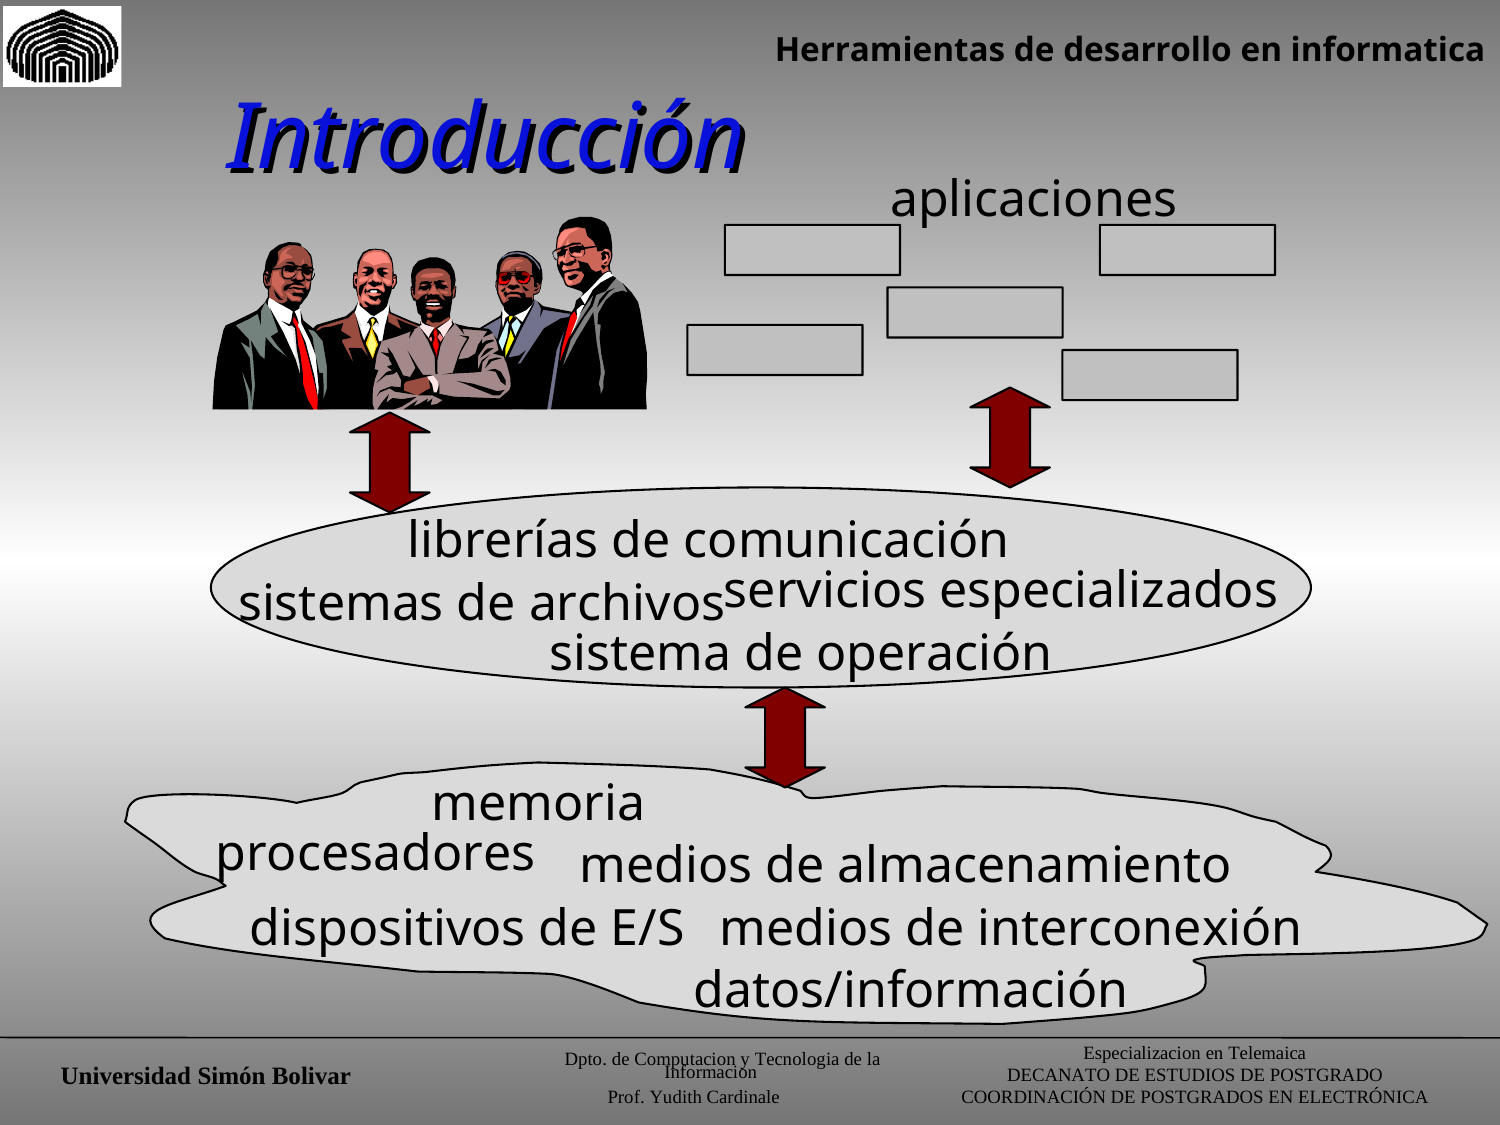

Introducción
aplicaciones
librerías de comunicación
servicios especializados
sistemas de archivos
sistema de operación
memoria
procesadores
medios de almacenamiento
dispositivos de E/S
medios de interconexión
datos/información